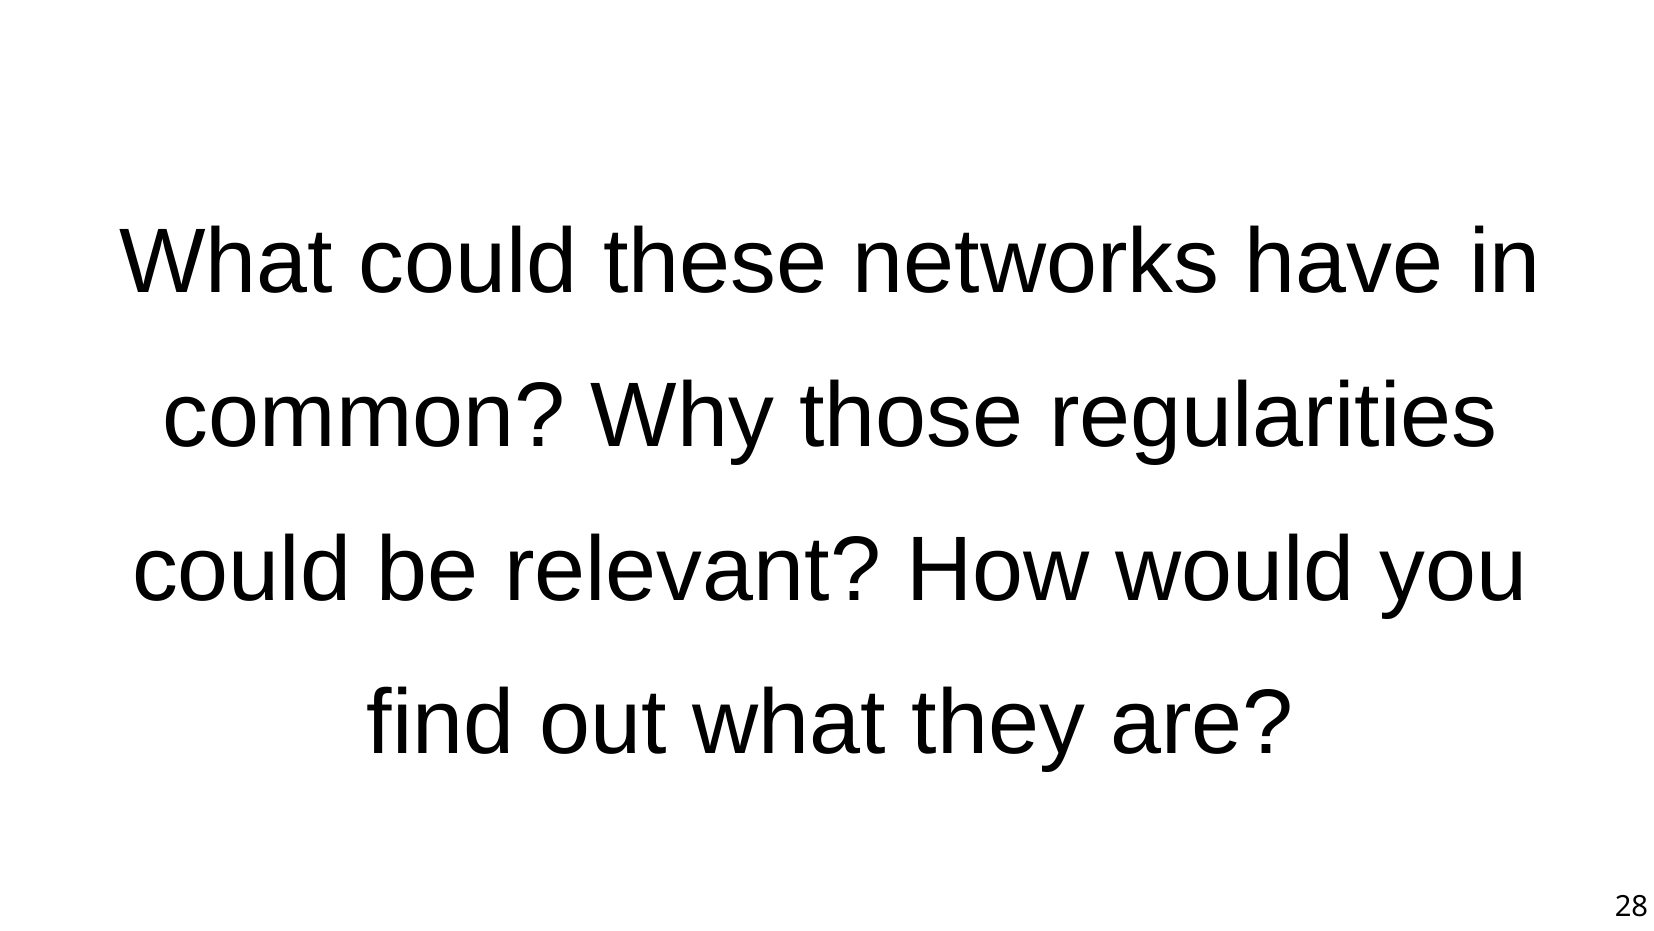

# What could these networks have in common? Why those regularities could be relevant? How would you find out what they are?
28